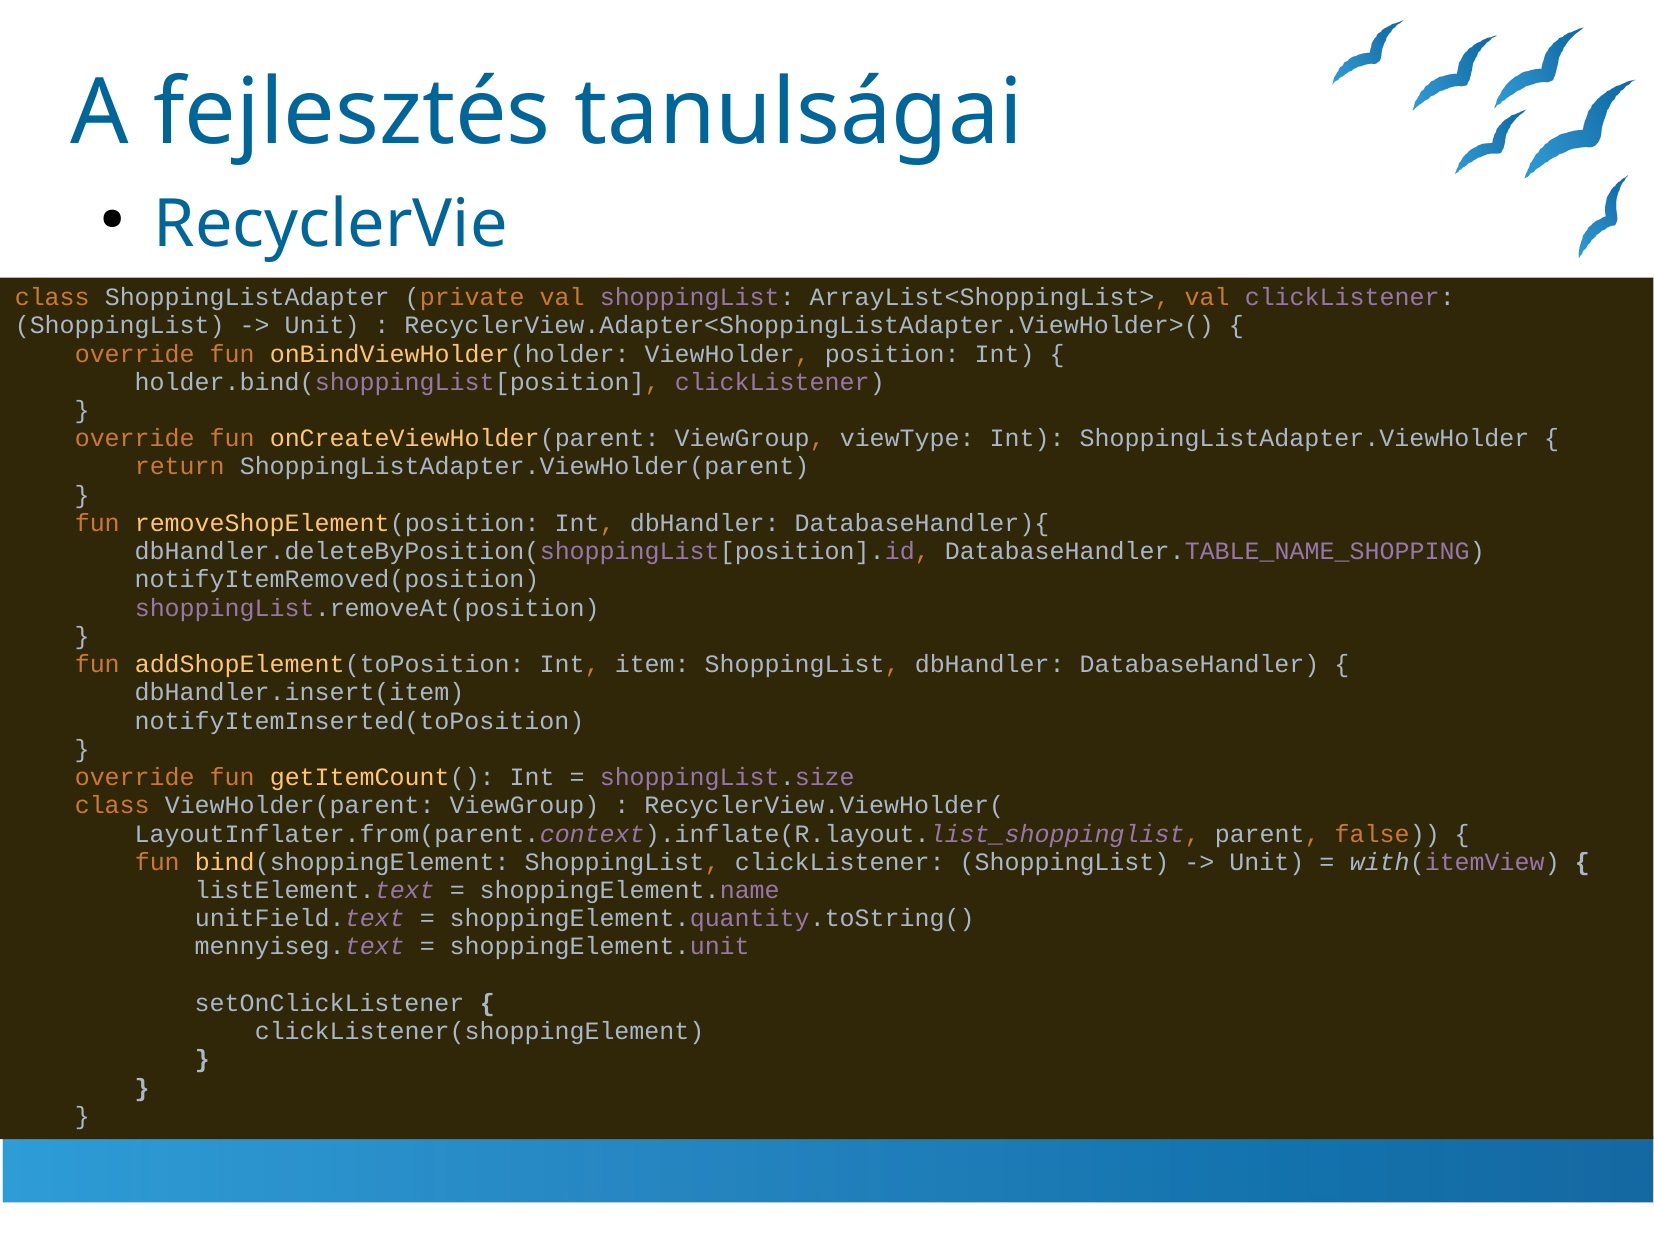

# A fejlesztés tanulságai
RecyclerView
class ShoppingListAdapter (private val shoppingList: ArrayList<ShoppingList>, val clickListener: (ShoppingList) -> Unit) : RecyclerView.Adapter<ShoppingListAdapter.ViewHolder>() {
 override fun onBindViewHolder(holder: ViewHolder, position: Int) {
 holder.bind(shoppingList[position], clickListener)
 }
 override fun onCreateViewHolder(parent: ViewGroup, viewType: Int): ShoppingListAdapter.ViewHolder {
 return ShoppingListAdapter.ViewHolder(parent)
 }
 fun removeShopElement(position: Int, dbHandler: DatabaseHandler){
 dbHandler.deleteByPosition(shoppingList[position].id, DatabaseHandler.TABLE_NAME_SHOPPING)
 notifyItemRemoved(position)
 shoppingList.removeAt(position)
 }
 fun addShopElement(toPosition: Int, item: ShoppingList, dbHandler: DatabaseHandler) {
 dbHandler.insert(item)
 notifyItemInserted(toPosition)
 }
 override fun getItemCount(): Int = shoppingList.size
 class ViewHolder(parent: ViewGroup) : RecyclerView.ViewHolder(
 LayoutInflater.from(parent.context).inflate(R.layout.list_shoppinglist, parent, false)) {
 fun bind(shoppingElement: ShoppingList, clickListener: (ShoppingList) -> Unit) = with(itemView) {
 listElement.text = shoppingElement.name
 unitField.text = shoppingElement.quantity.toString()
 mennyiseg.text = shoppingElement.unit
 setOnClickListener {
 clickListener(shoppingElement)
 }
 }
 }